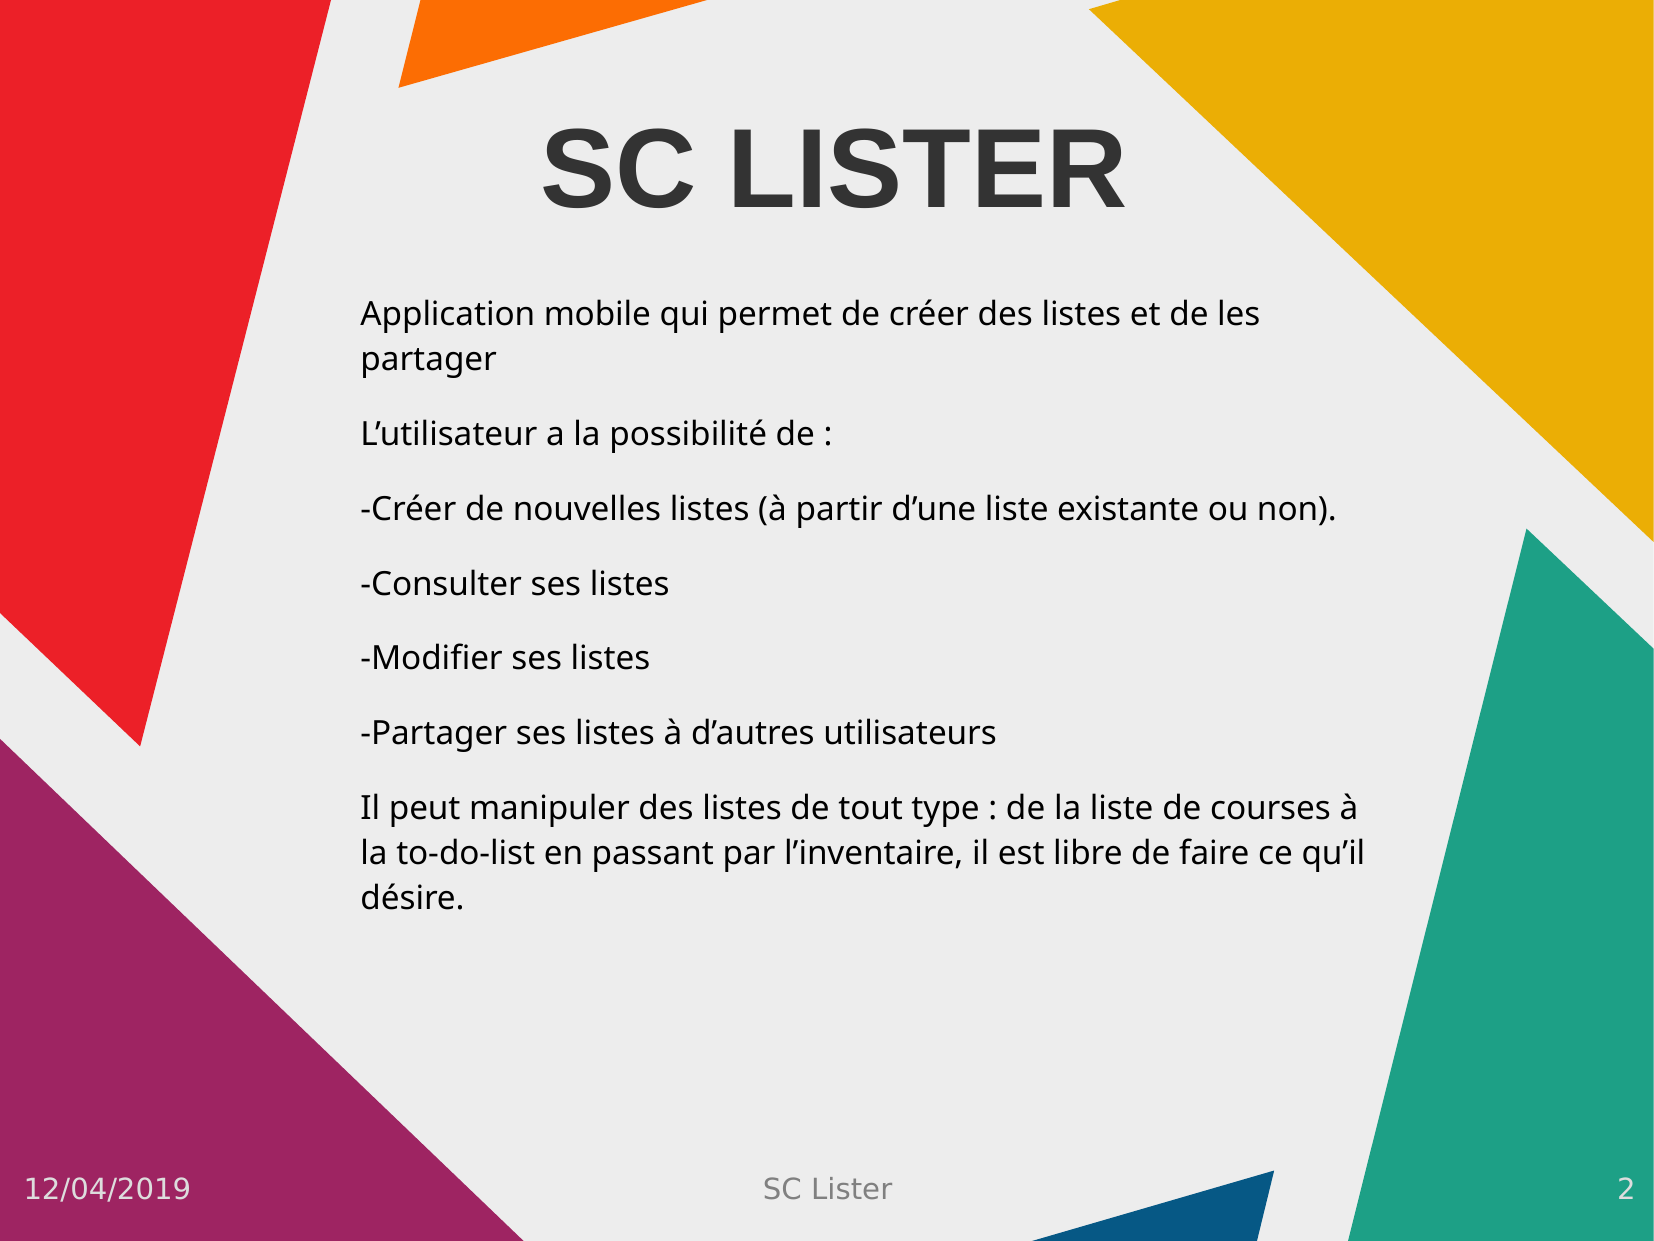

SC LISTER
#
Application mobile qui permet de créer des listes et de les partager
L’utilisateur a la possibilité de :
-Créer de nouvelles listes (à partir d’une liste existante ou non).
-Consulter ses listes
-Modifier ses listes
-Partager ses listes à d’autres utilisateurs
Il peut manipuler des listes de tout type : de la liste de courses à la to-do-list en passant par l’inventaire, il est libre de faire ce qu’il désire.
12/04/2019
SC Lister
2